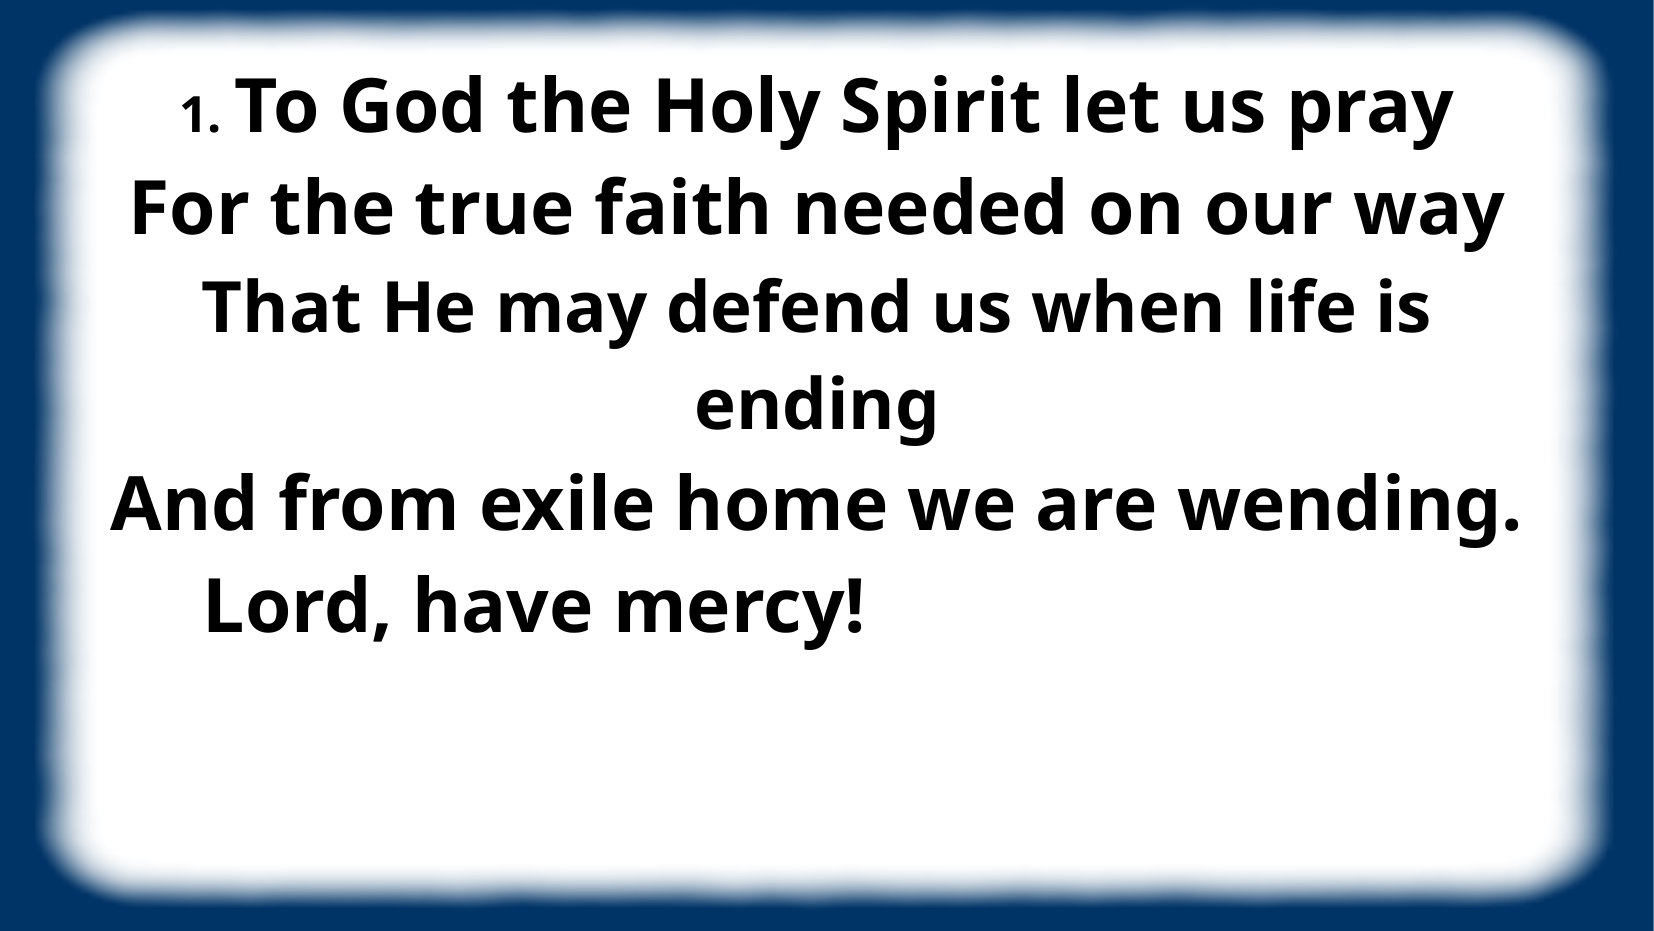

1. To God the Holy Spirit let us pray
For the true faith needed on our way
That He may defend us when life is ending
And from exile home we are wending.
Lord, have mercy!